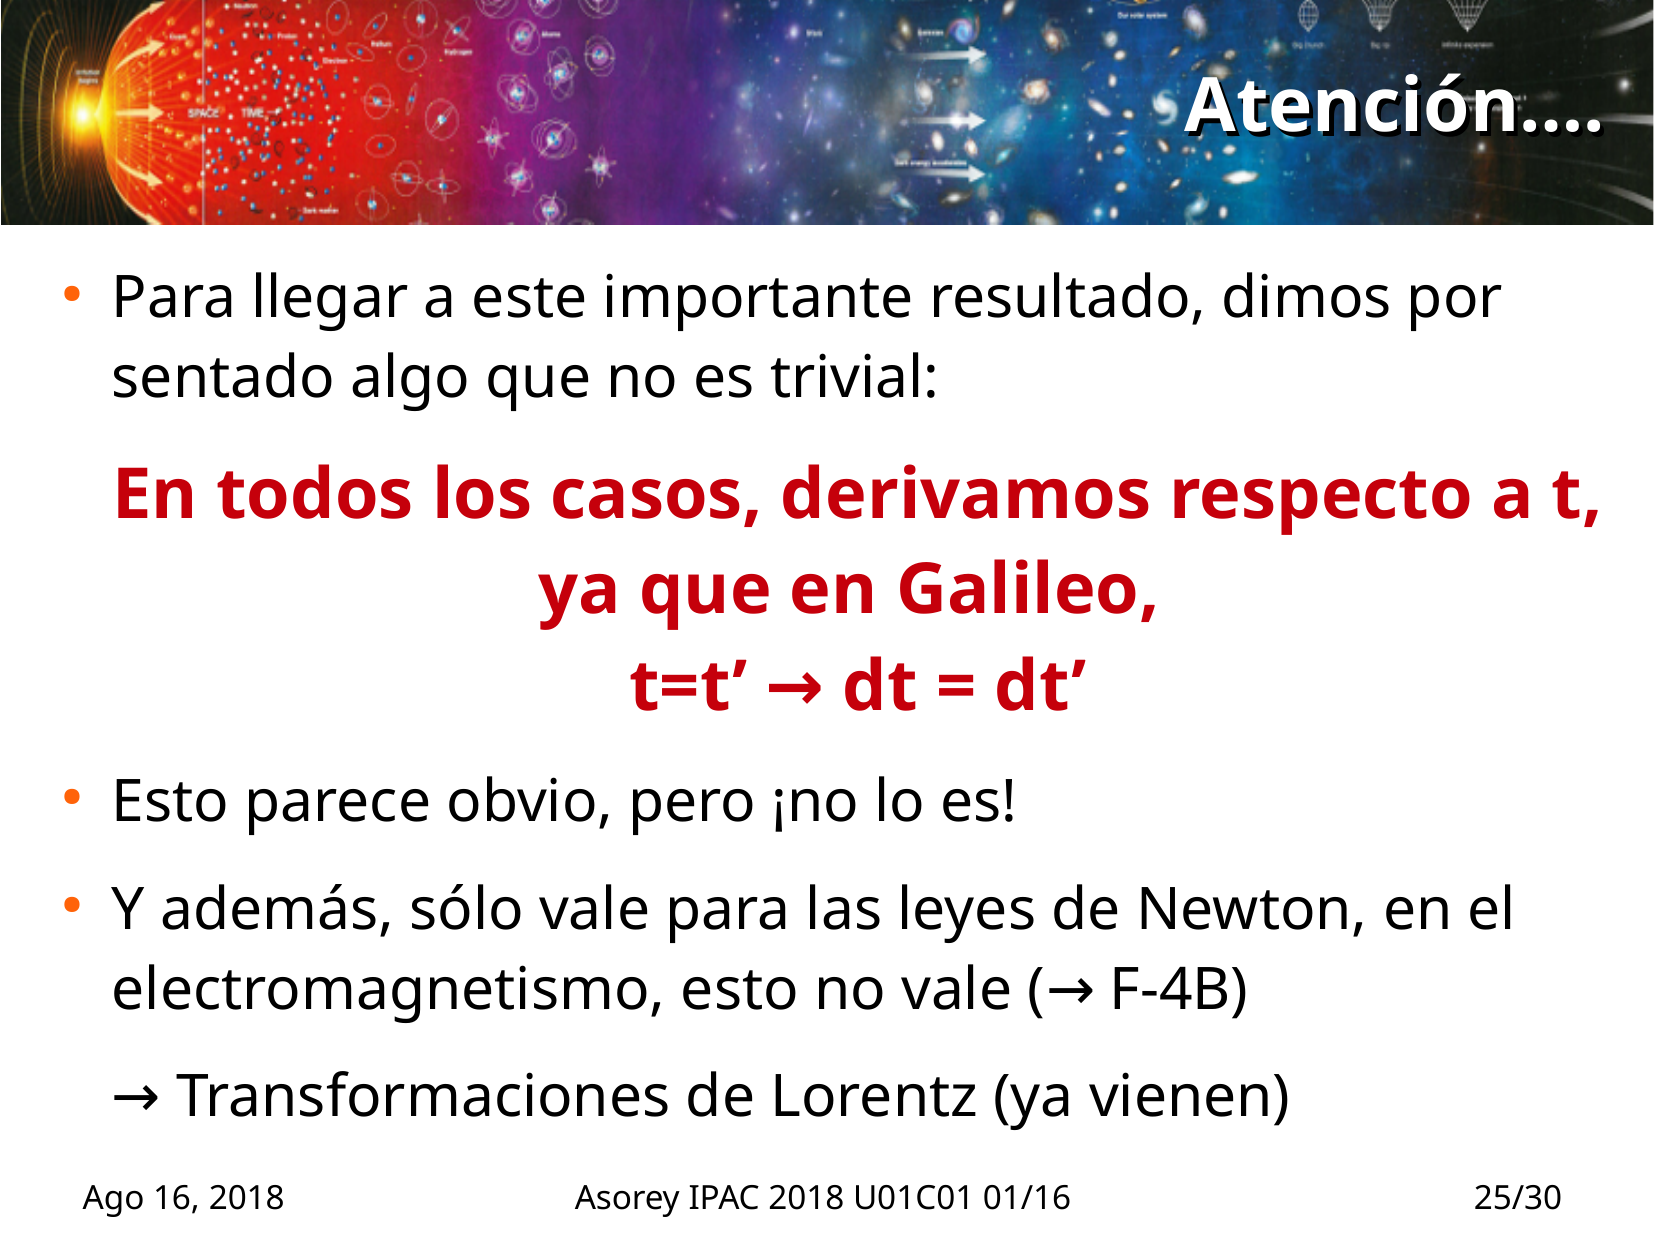

# Atención….
Para llegar a este importante resultado, dimos por sentado algo que no es trivial:
En todos los casos, derivamos respecto a t,
ya que en Galileo,
t=t’ → dt = dt’
Esto parece obvio, pero ¡no lo es!
Y además, sólo vale para las leyes de Newton, en el electromagnetismo, esto no vale (→ F-4B)
→ Transformaciones de Lorentz (ya vienen)
Ago 16, 2018
Asorey IPAC 2018 U01C01 01/16
25